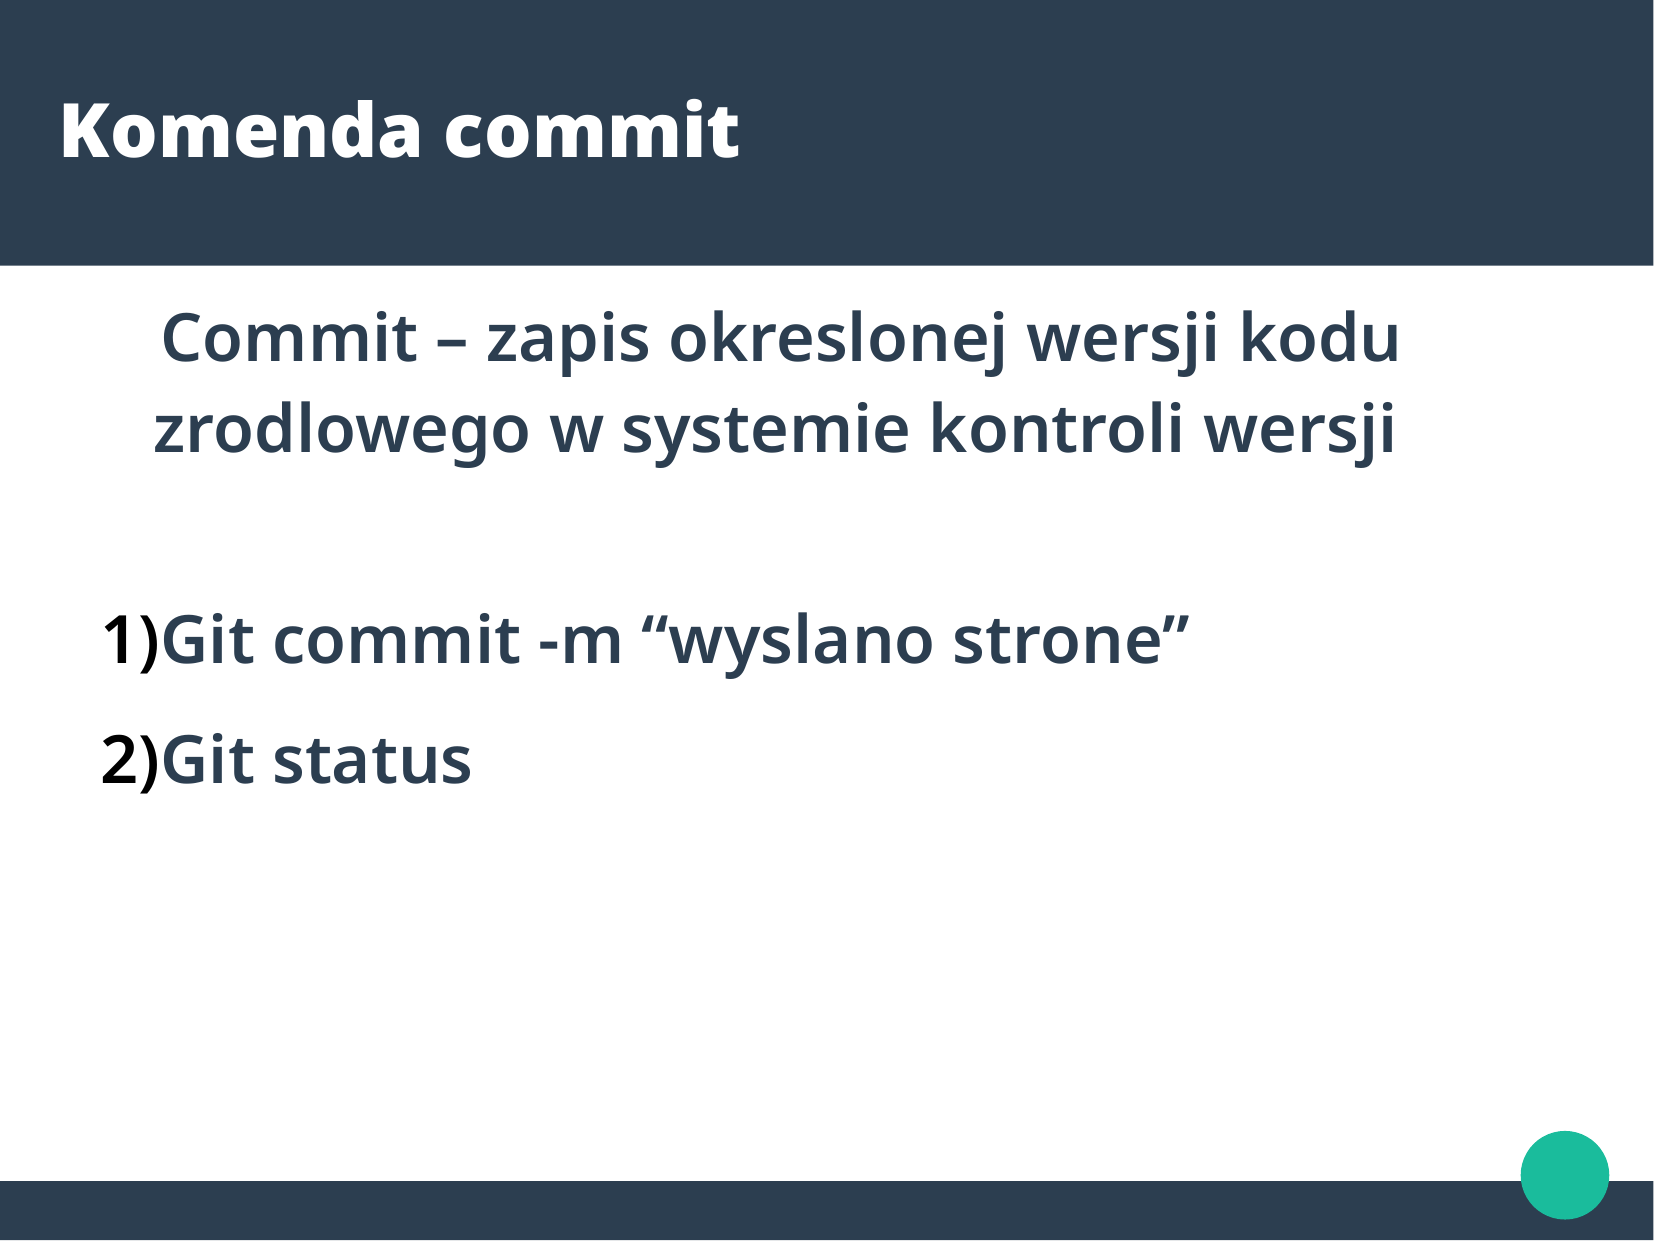

# Komenda commit
Commit – zapis okreslonej wersji kodu zrodlowego w systemie kontroli wersji
Git commit -m “wyslano strone”
Git status